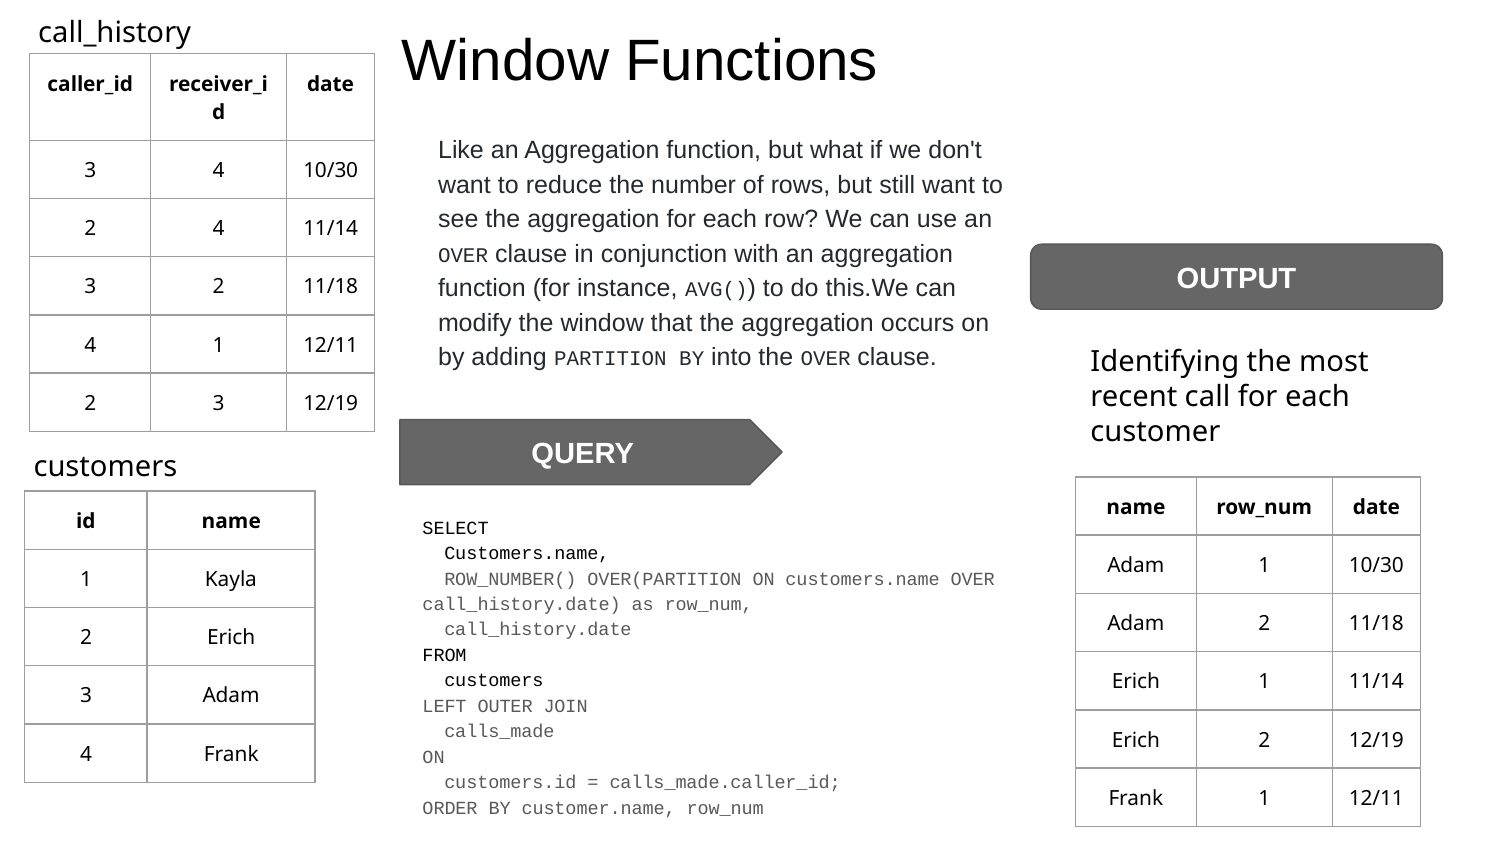

call_history
# Window Functions
| caller\_id | receiver\_id | date |
| --- | --- | --- |
| 3 | 4 | 10/30 |
| 2 | 4 | 11/14 |
| 3 | 2 | 11/18 |
| 4 | 1 | 12/11 |
| 2 | 3 | 12/19 |
Like an Aggregation function, but what if we don't want to reduce the number of rows, but still want to see the aggregation for each row? We can use an OVER clause in conjunction with an aggregation function (for instance, AVG()) to do this.We can modify the window that the aggregation occurs on by adding PARTITION BY into the OVER clause.
OUTPUT
Identifying the most recent call for each customer
QUERY
customers
| name | row\_num | date |
| --- | --- | --- |
| Adam | 1 | 10/30 |
| Adam | 2 | 11/18 |
| Erich | 1 | 11/14 |
| Erich | 2 | 12/19 |
| Frank | 1 | 12/11 |
| id | name |
| --- | --- |
| 1 | Kayla |
| 2 | Erich |
| 3 | Adam |
| 4 | Frank |
SELECT
 Customers.name,
 ROW_NUMBER() OVER(PARTITION ON customers.name OVER call_history.date) as row_num,
 call_history.date
FROM
 customers
LEFT OUTER JOIN
 calls_made
ON
 customers.id = calls_made.caller_id;
ORDER BY customer.name, row_num